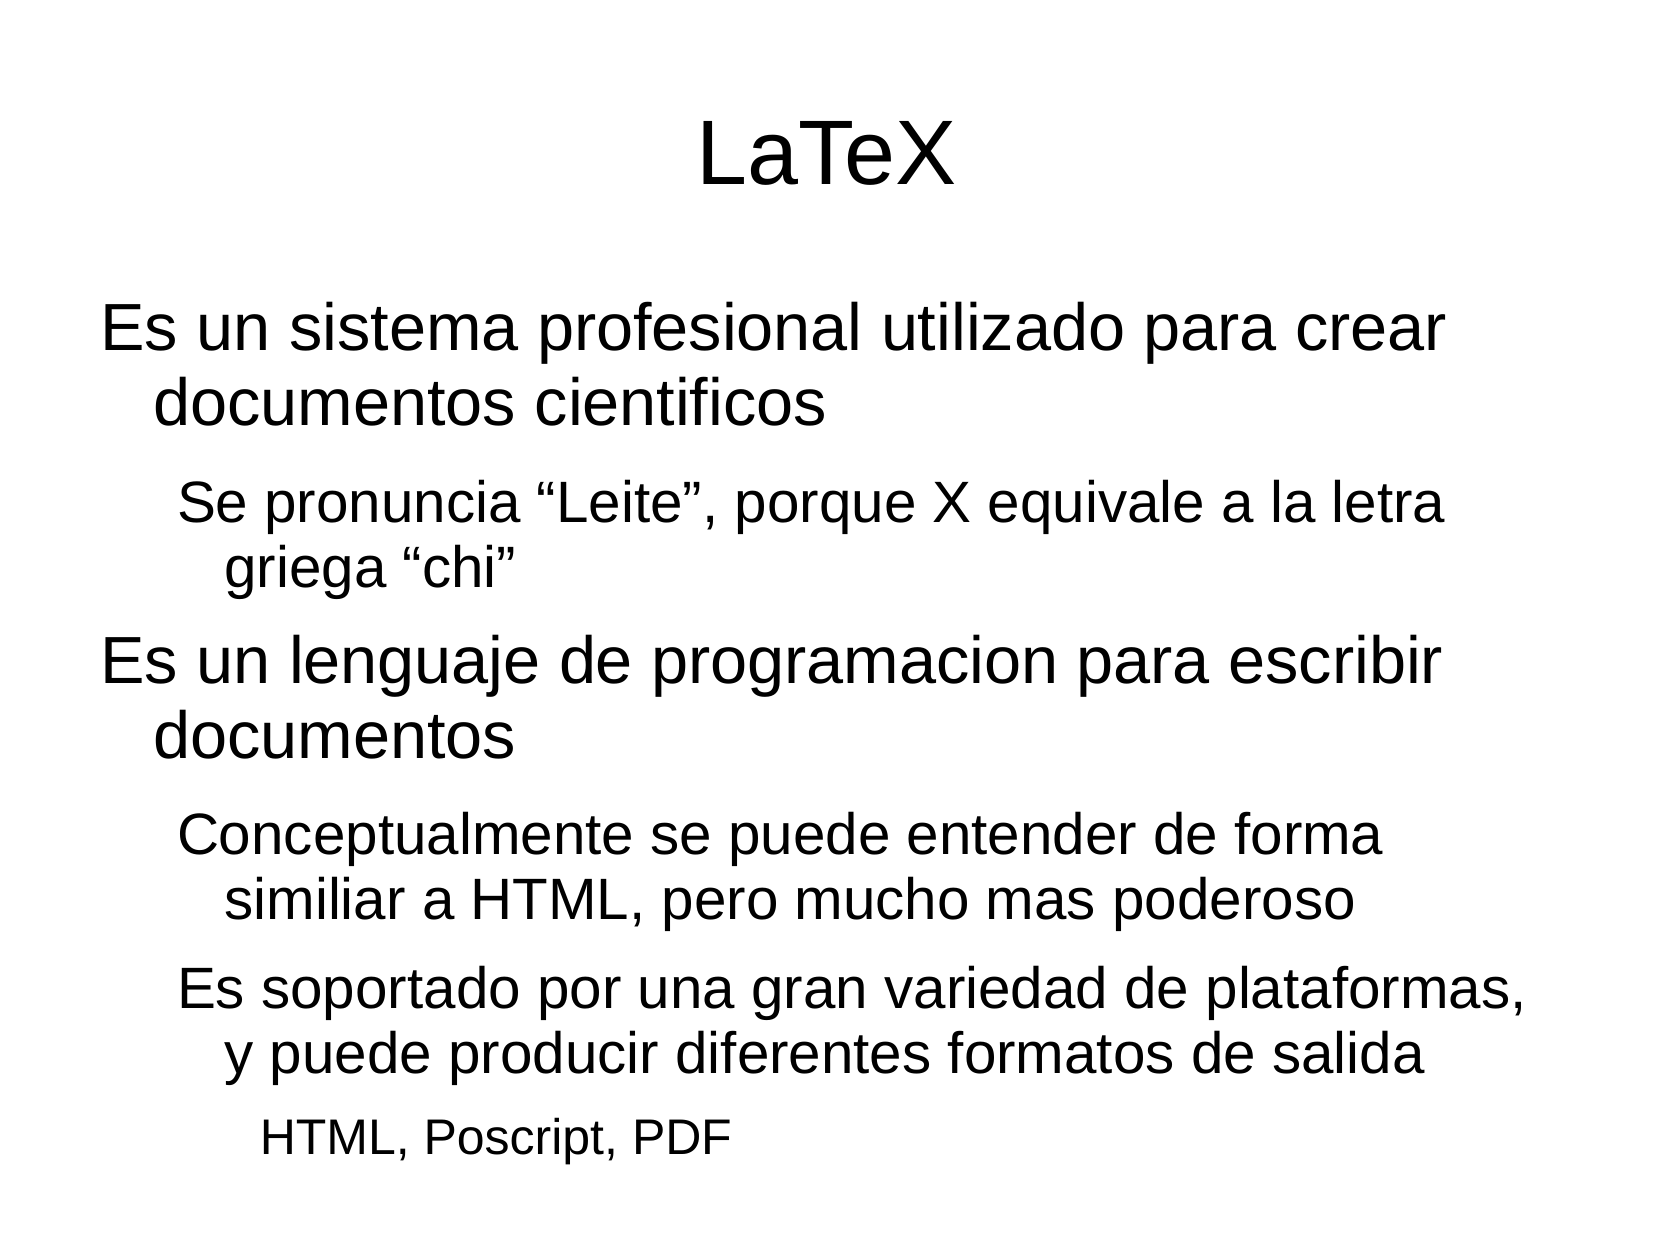

# LaTeX
Es un sistema profesional utilizado para crear documentos cientificos
Se pronuncia “Leite”, porque X equivale a la letra griega “chi”
Es un lenguaje de programacion para escribir documentos
Conceptualmente se puede entender de forma similiar a HTML, pero mucho mas poderoso
Es soportado por una gran variedad de plataformas, y puede producir diferentes formatos de salida
HTML, Poscript, PDF